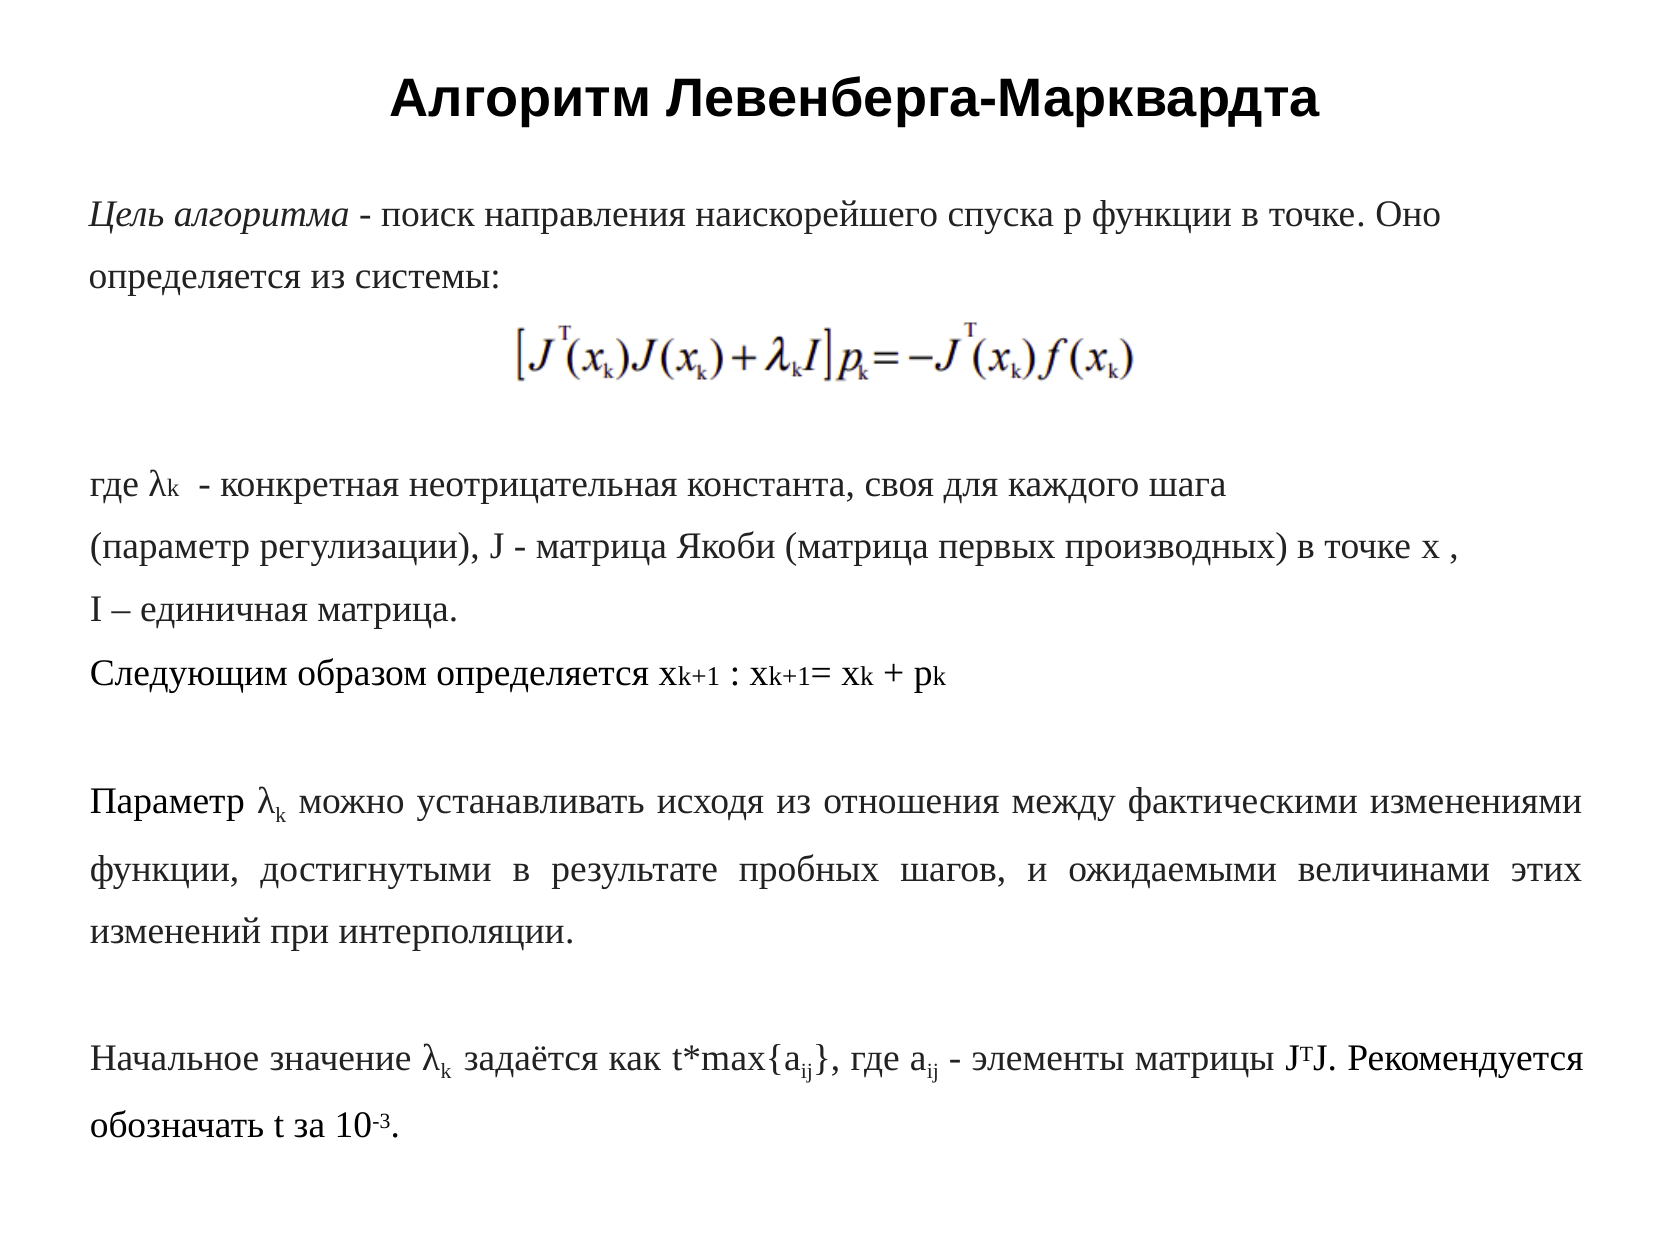

Алгоритм Левенберга-Марквардта
Цель алгоритма - поиск направления наискорейшего спуска р функции в точке. Оно
определяется из системы:
где λk  - конкретная неотрицательная константа, своя для каждого шага
(параметр регулизации), J - матрица Якоби (матрица первых производных) в точке x ,
I – единичная матрица.
Cледующим образом определяется хk+1 : xk+1= xk + pk
Параметр λk можно устанавливать исходя из отношения между фактическими изменениями функции, достигнутыми в результате пробных шагов, и ожидаемыми величинами этих изменений при интерполяции.
Начальное значение λk задаётся как t*max{aij}, где aij - элементы матрицы JTJ. Рекомендуется обозначать t за 10-3.